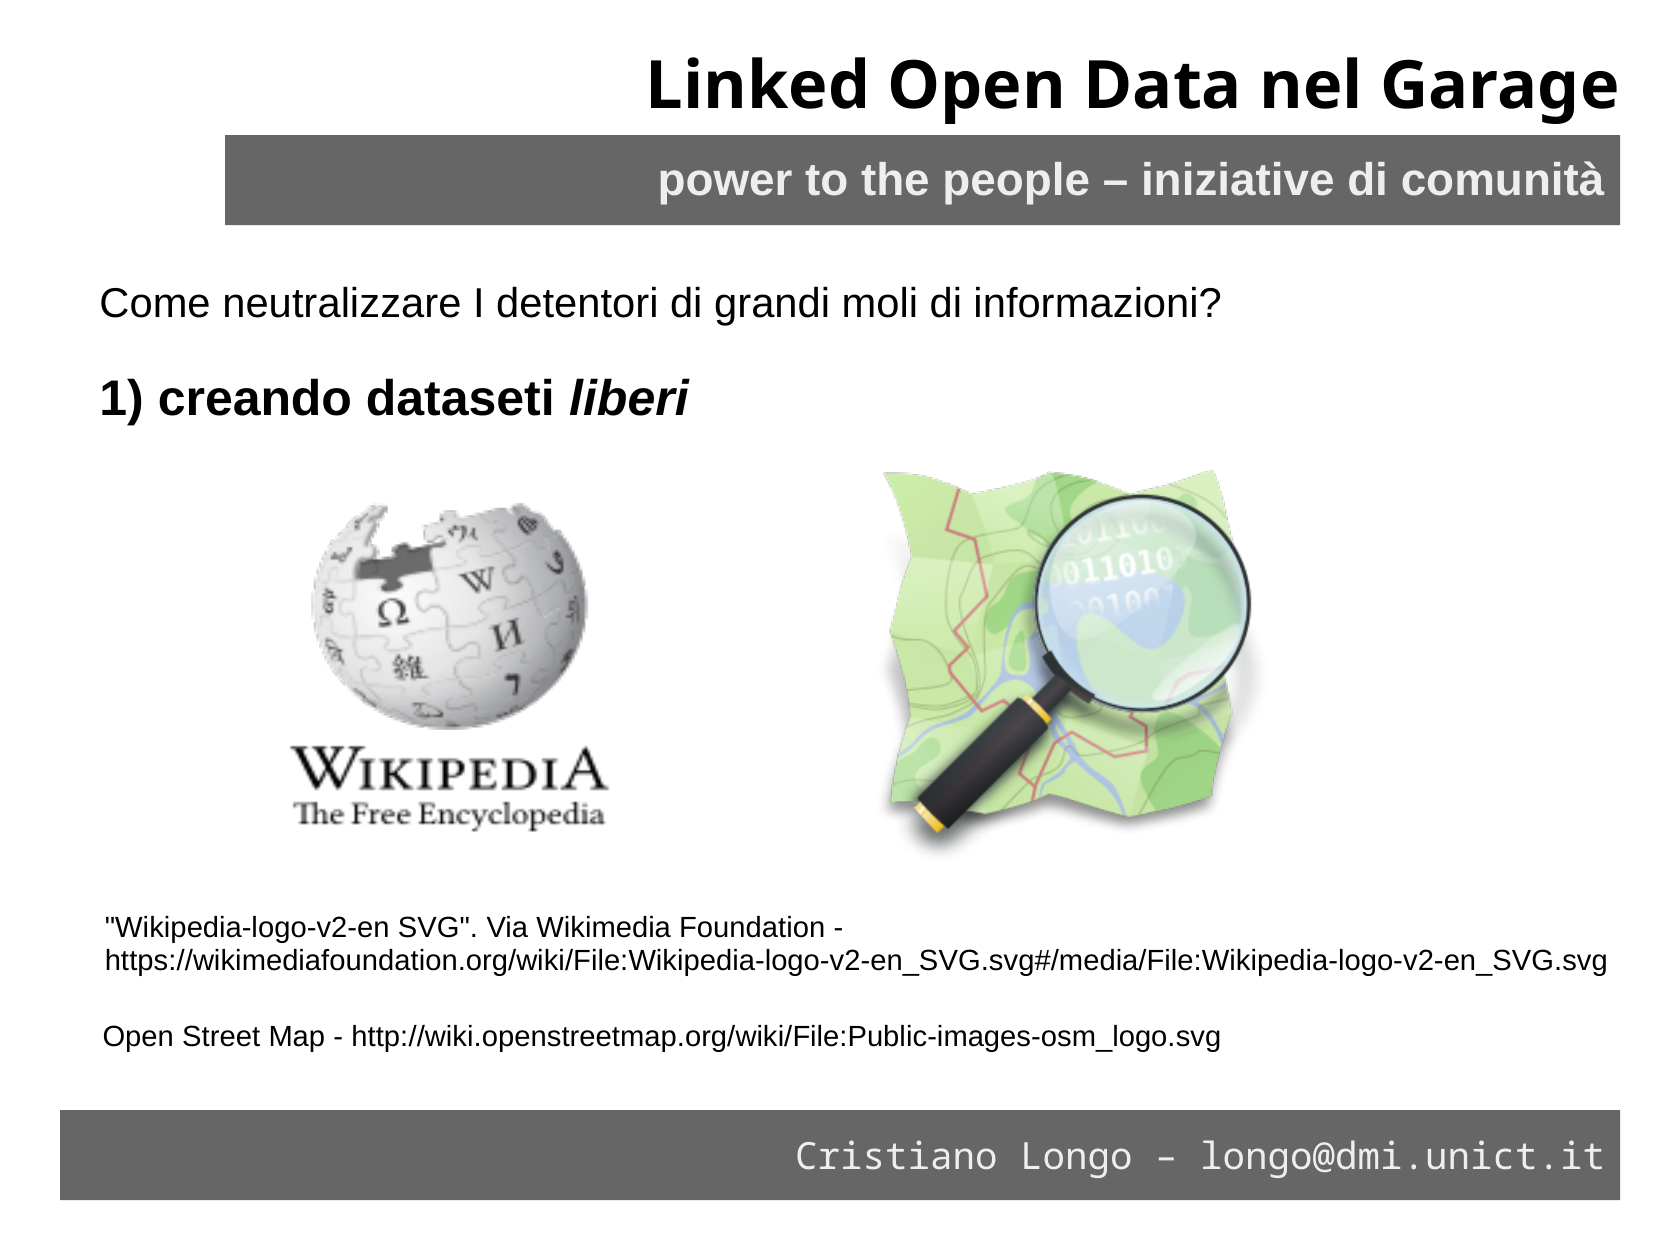

Linked Open Data nel Garage
power to the people – iniziative di comunità
Come neutralizzare I detentori di grandi moli di informazioni?
1) creando dataseti liberi
"Wikipedia-logo-v2-en SVG". Via Wikimedia Foundation -
https://wikimediafoundation.org/wiki/File:Wikipedia-logo-v2-en_SVG.svg#/media/File:Wikipedia-logo-v2-en_SVG.svg
Open Street Map - http://wiki.openstreetmap.org/wiki/File:Public-images-osm_logo.svg
Cristiano Longo – longo@dmi.unict.it